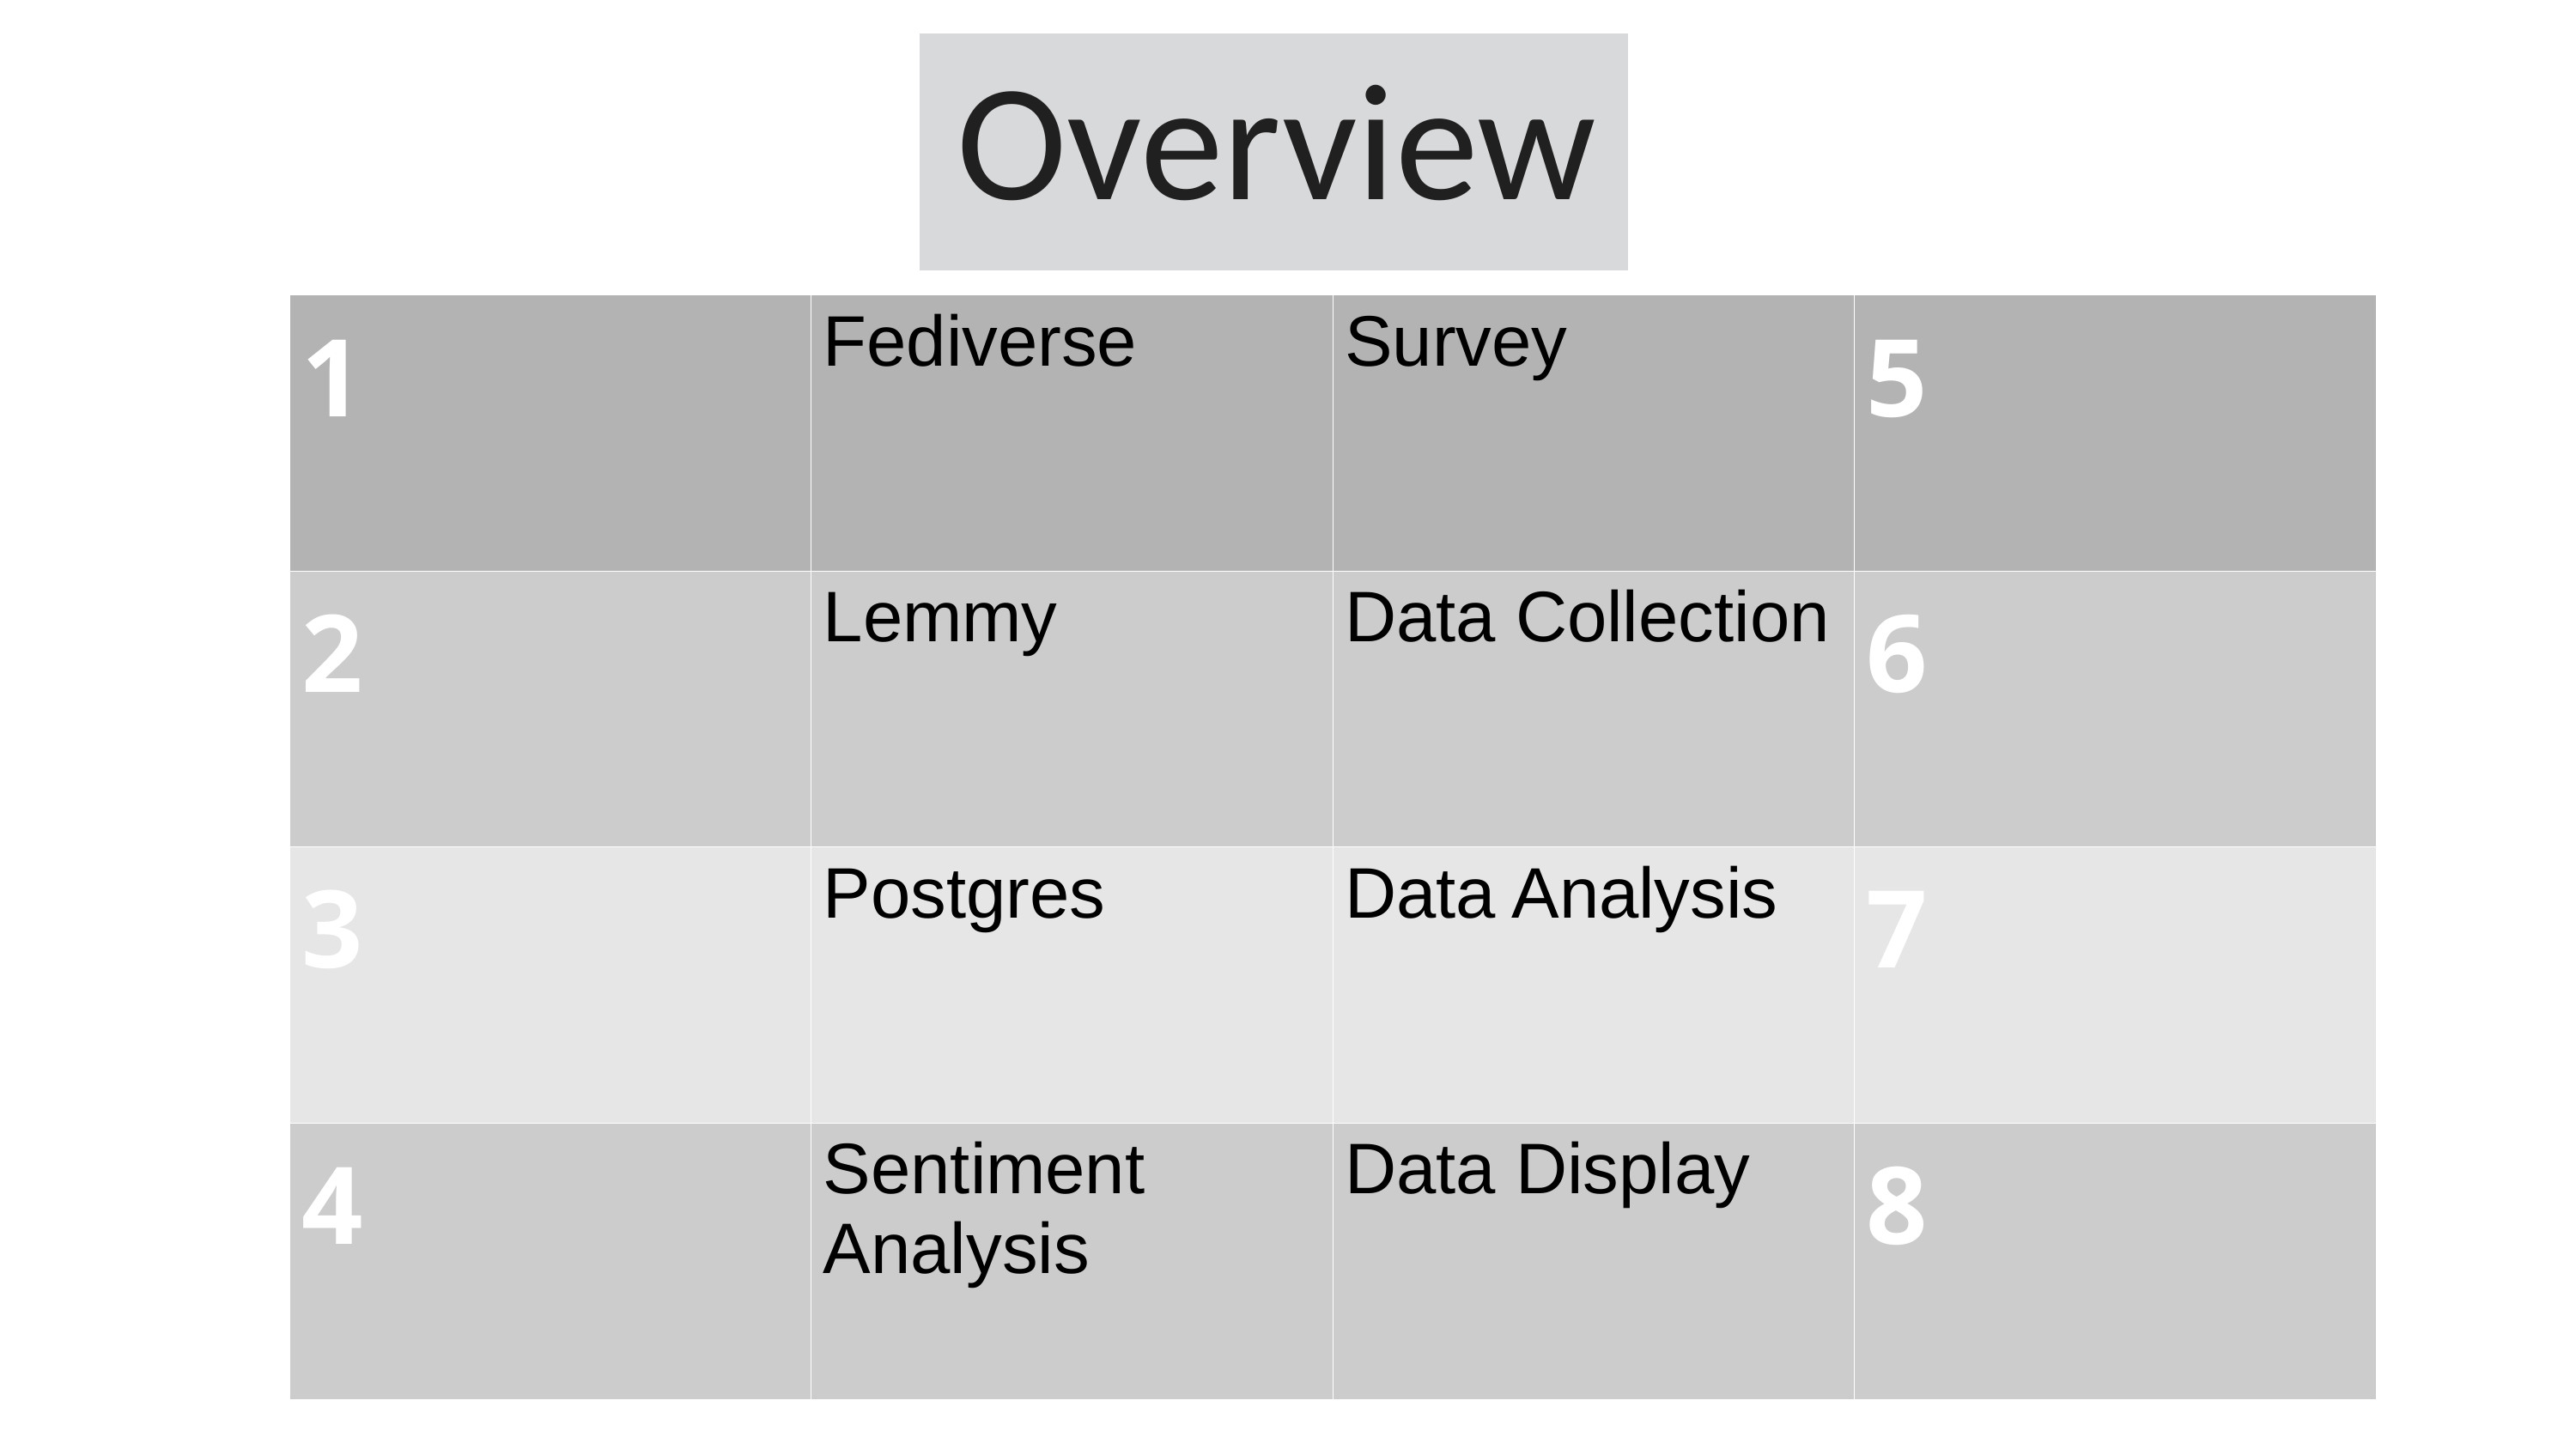

Overview
| 1 | Fediverse | Survey | 5 |
| --- | --- | --- | --- |
| 2 | Lemmy | Data Collection | 6 |
| 3 | Postgres | Data Analysis | 7 |
| 4 | Sentiment Analysis | Data Display | 8 |